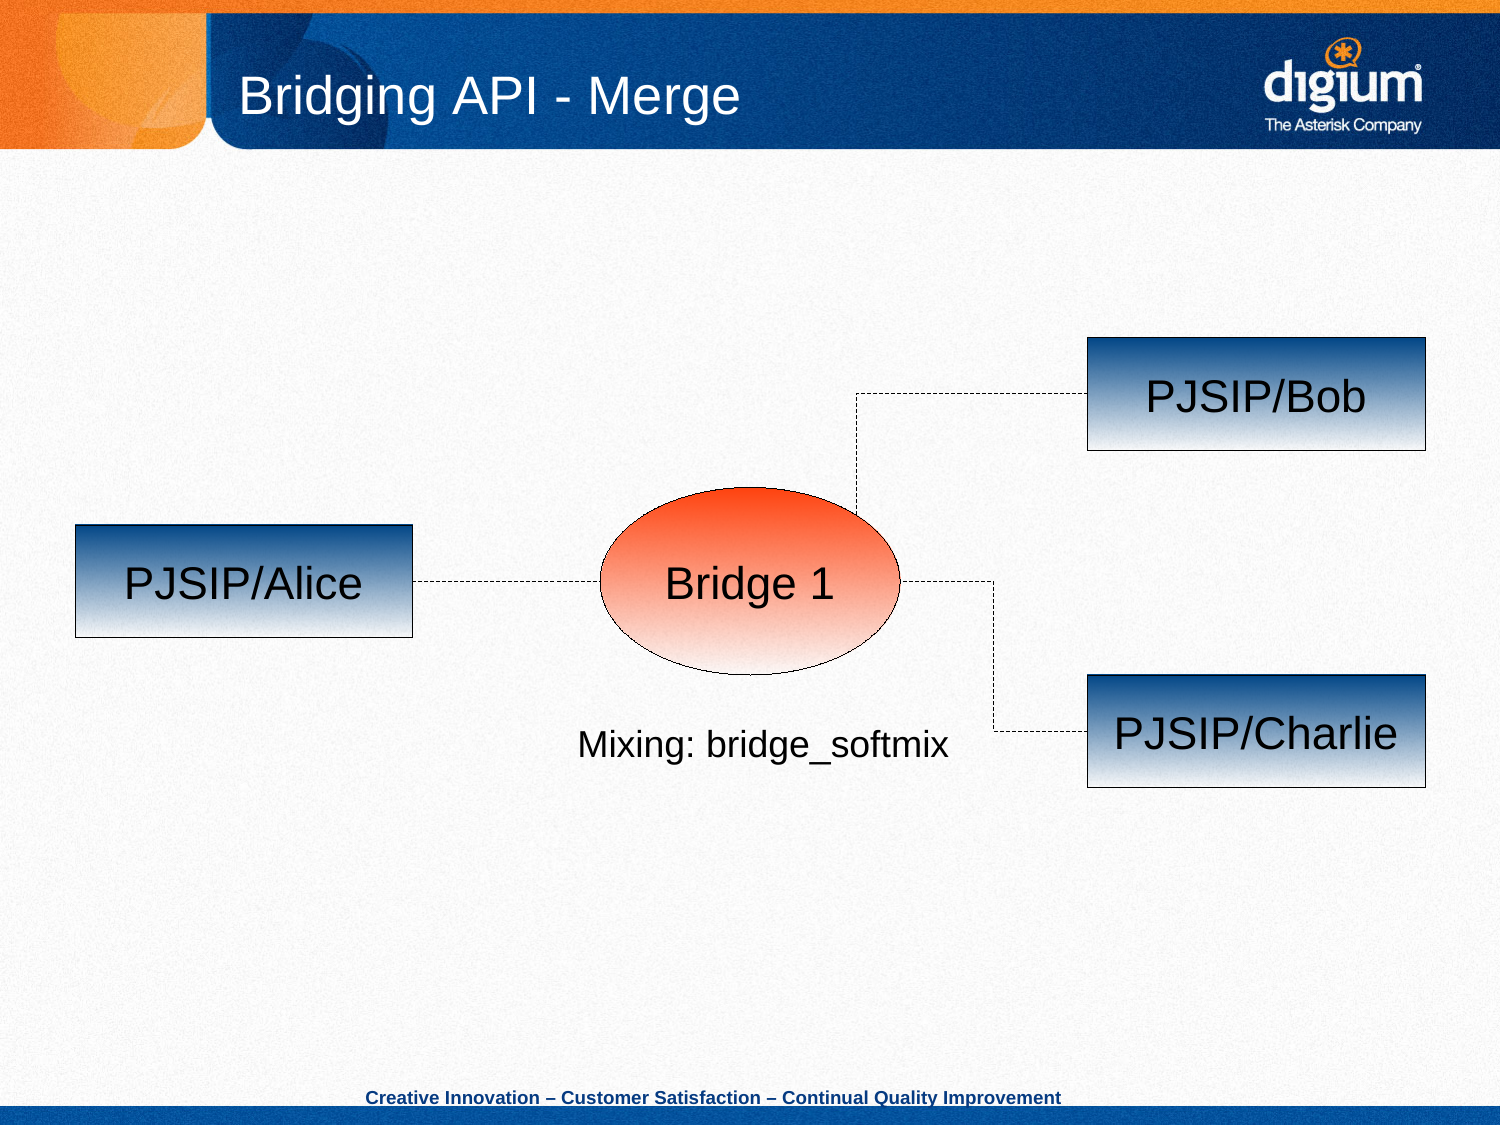

# Bridging API - Merge
PJSIP/Bob
Bridge 1
PJSIP/Alice
PJSIP/Charlie
Mixing: bridge_softmix